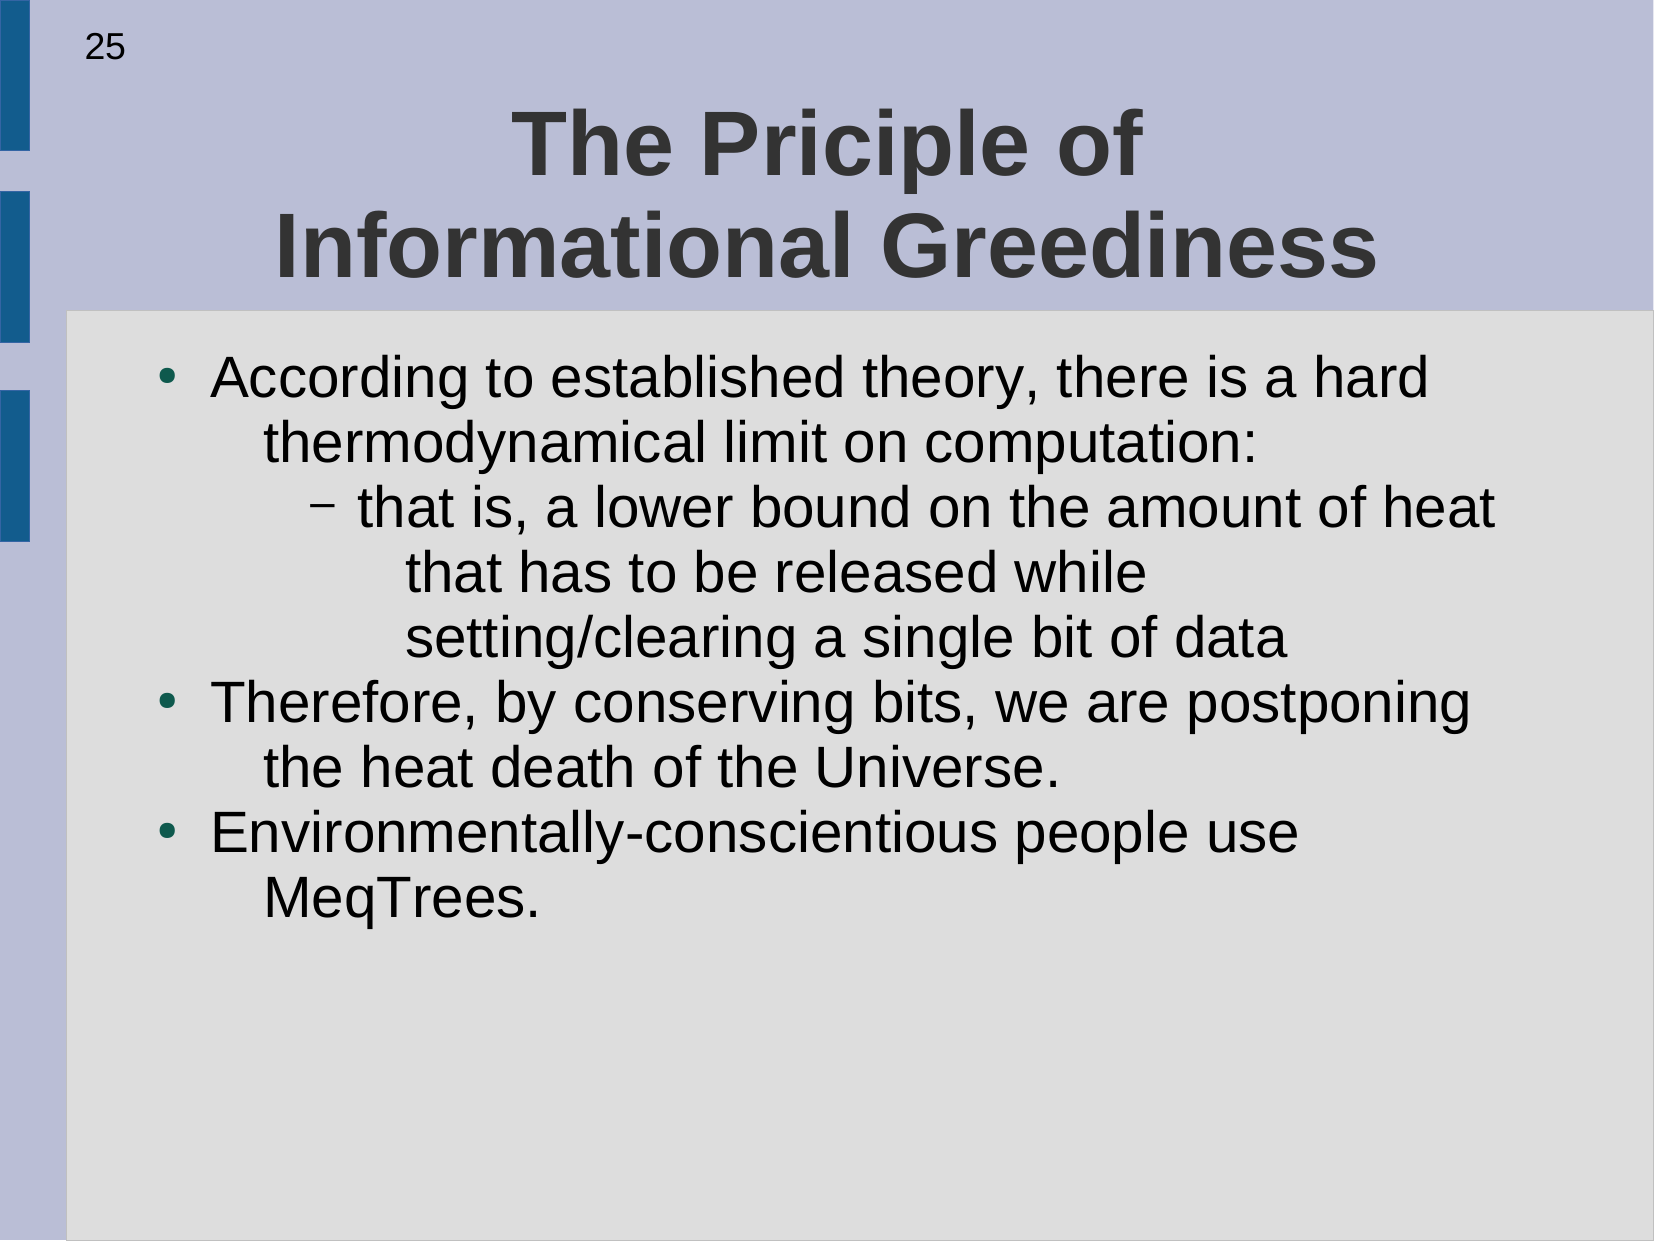

# The Priciple of Informational Greediness
According to established theory, there is a hard thermodynamical limit on computation:
that is, a lower bound on the amount of heat that has to be released while setting/clearing a single bit of data
Therefore, by conserving bits, we are postponing the heat death of the Universe.
Environmentally-conscientious people use MeqTrees.